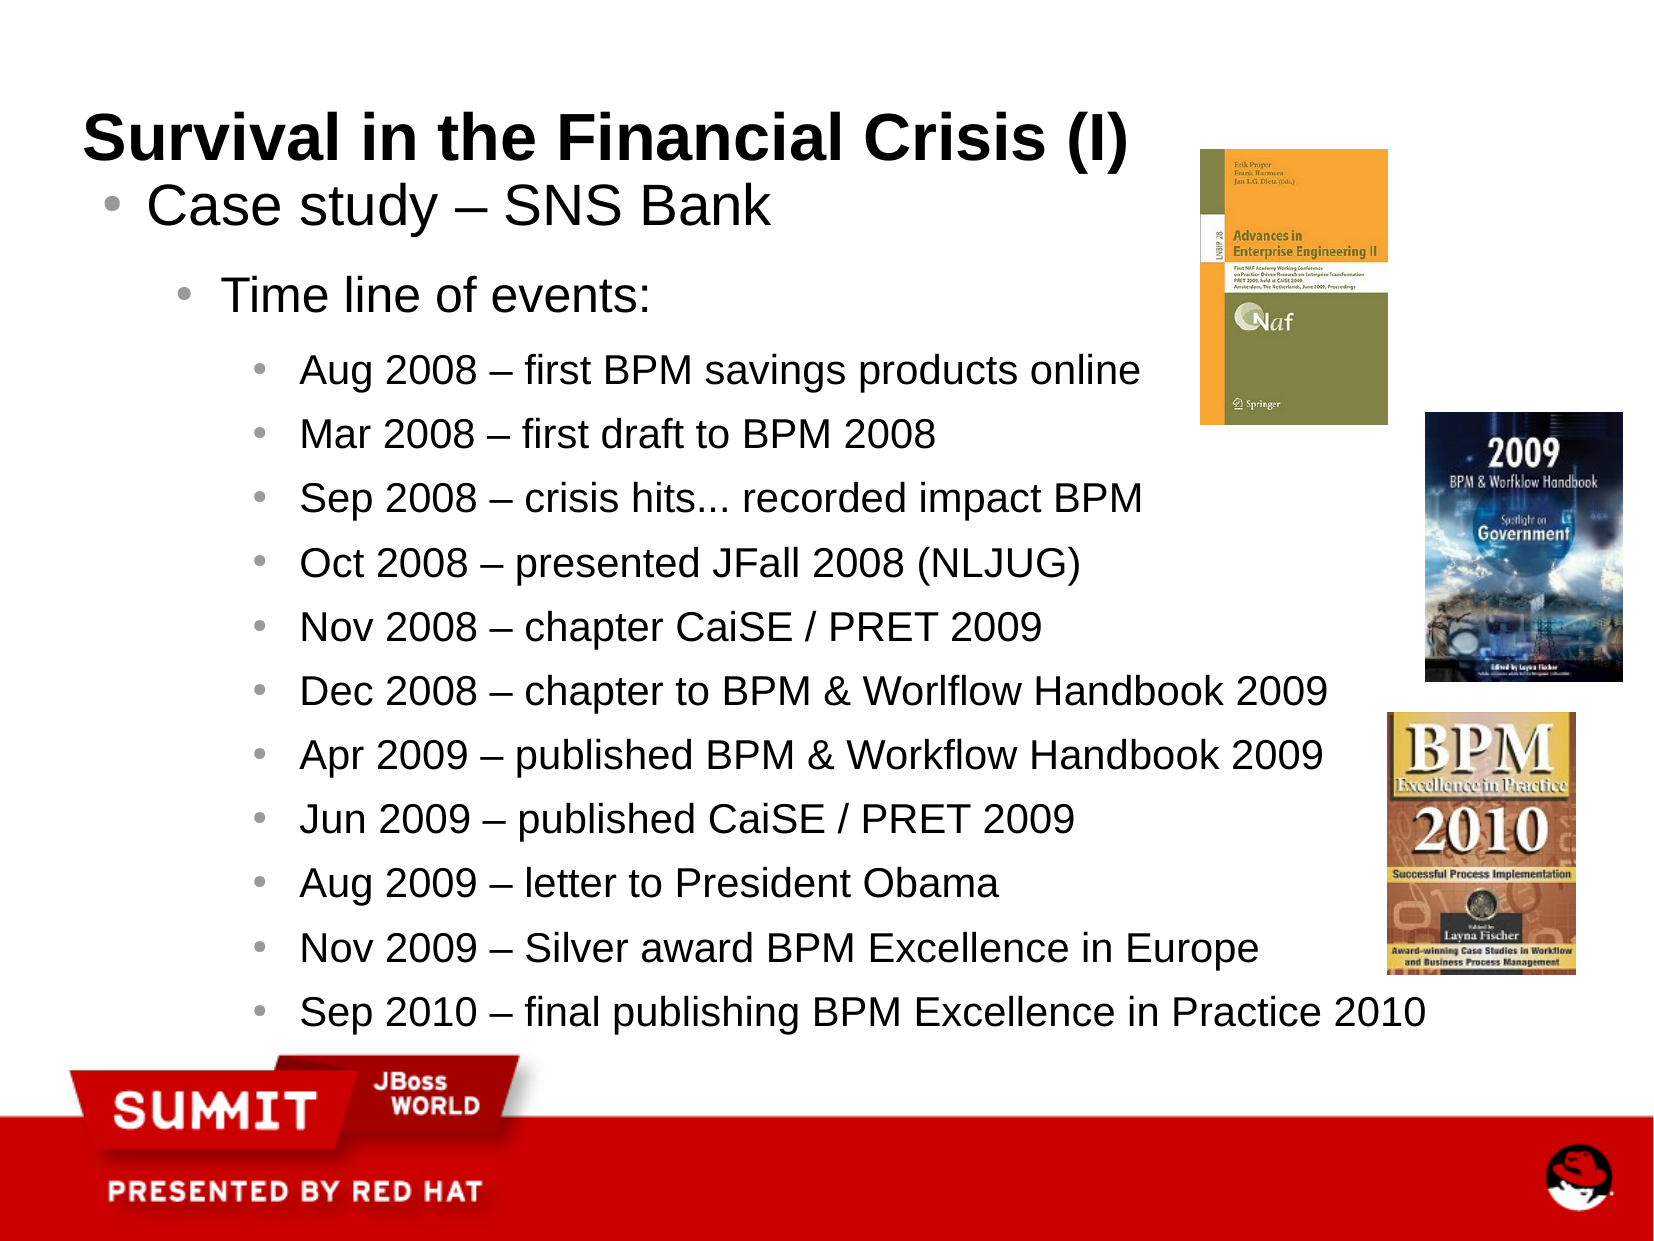

# Survival in the Financial Crisis (I)
Case study – SNS Bank
Time line of events:
Aug 2008 – first BPM savings products online
Mar 2008 – first draft to BPM 2008
Sep 2008 – crisis hits... recorded impact BPM
Oct 2008 – presented JFall 2008 (NLJUG)
Nov 2008 – chapter CaiSE / PRET 2009
Dec 2008 – chapter to BPM & Worlflow Handbook 2009
Apr 2009 – published BPM & Workflow Handbook 2009
Jun 2009 – published CaiSE / PRET 2009
Aug 2009 – letter to President Obama
Nov 2009 – Silver award BPM Excellence in Europe
Sep 2010 – final publishing BPM Excellence in Practice 2010